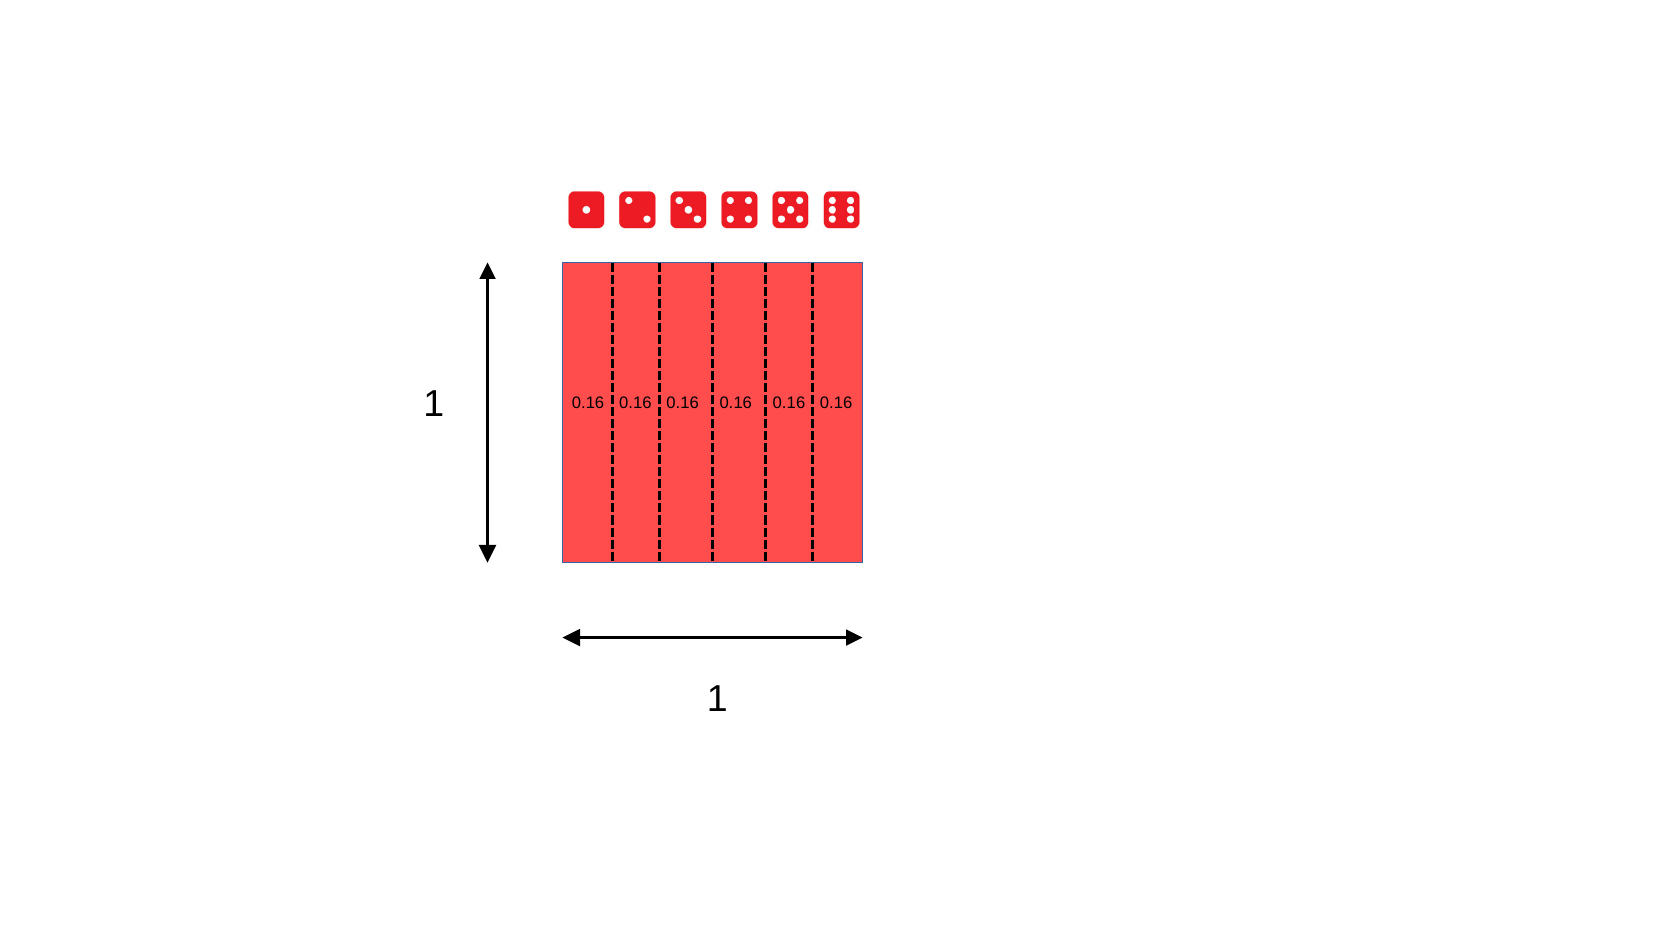

1
0.16
0.16
0.16
0.16
0.16
0.16
1